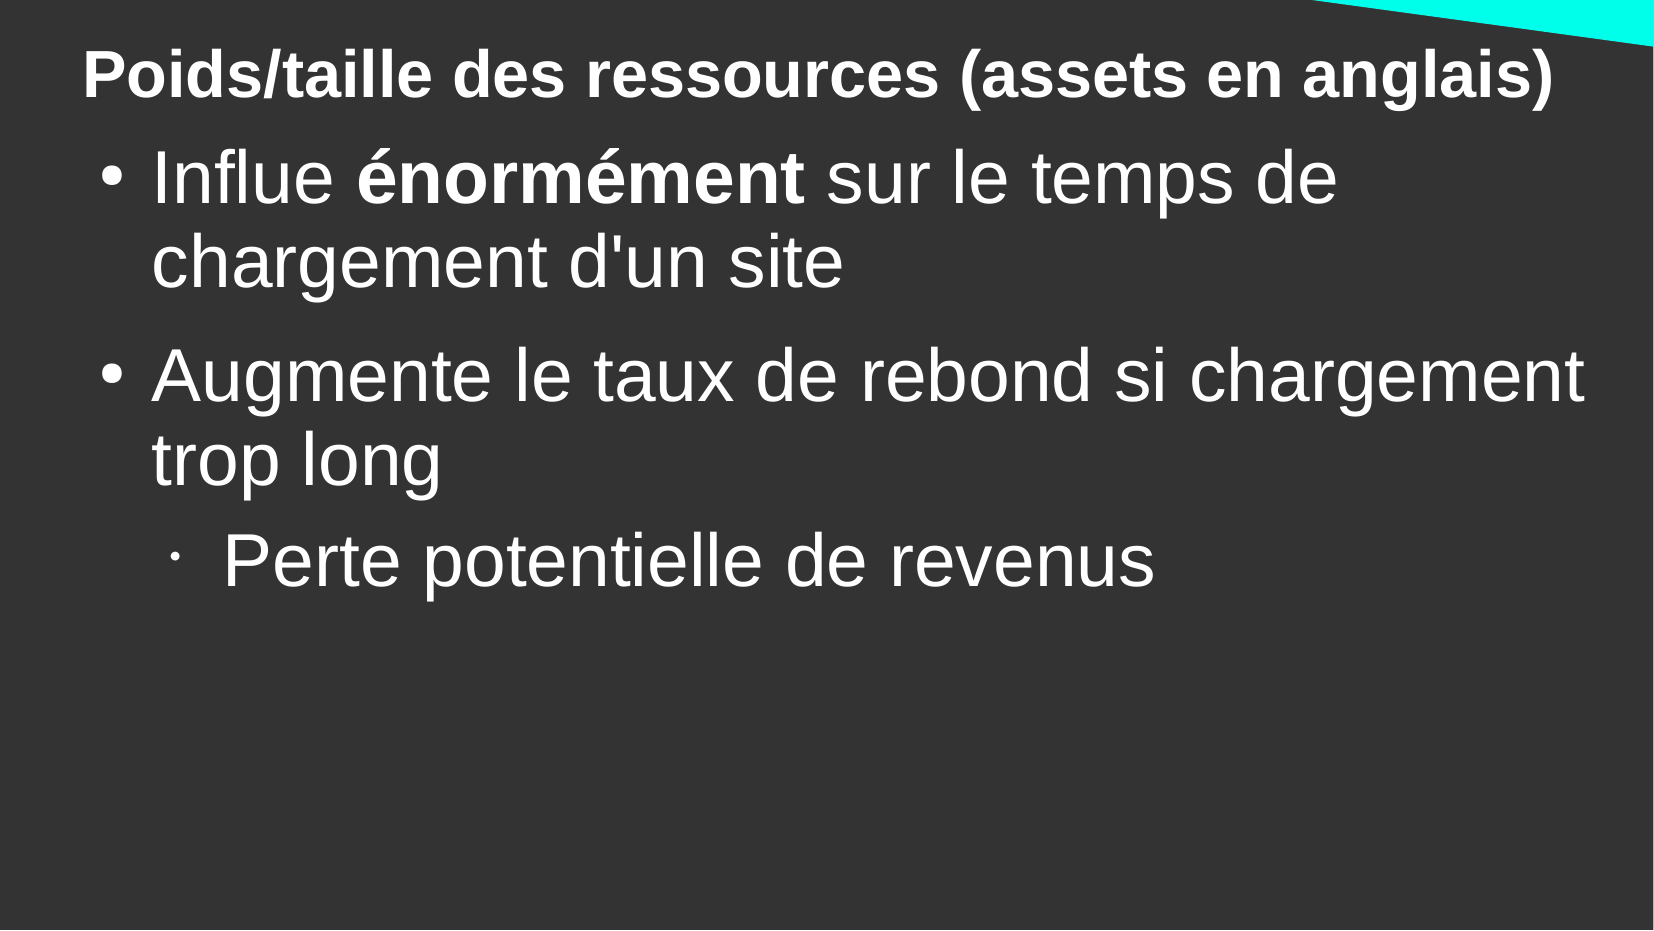

# Poids/taille des ressources (assets en anglais)
Influe énormément sur le temps de chargement d'un site
Augmente le taux de rebond si chargement trop long
Perte potentielle de revenus